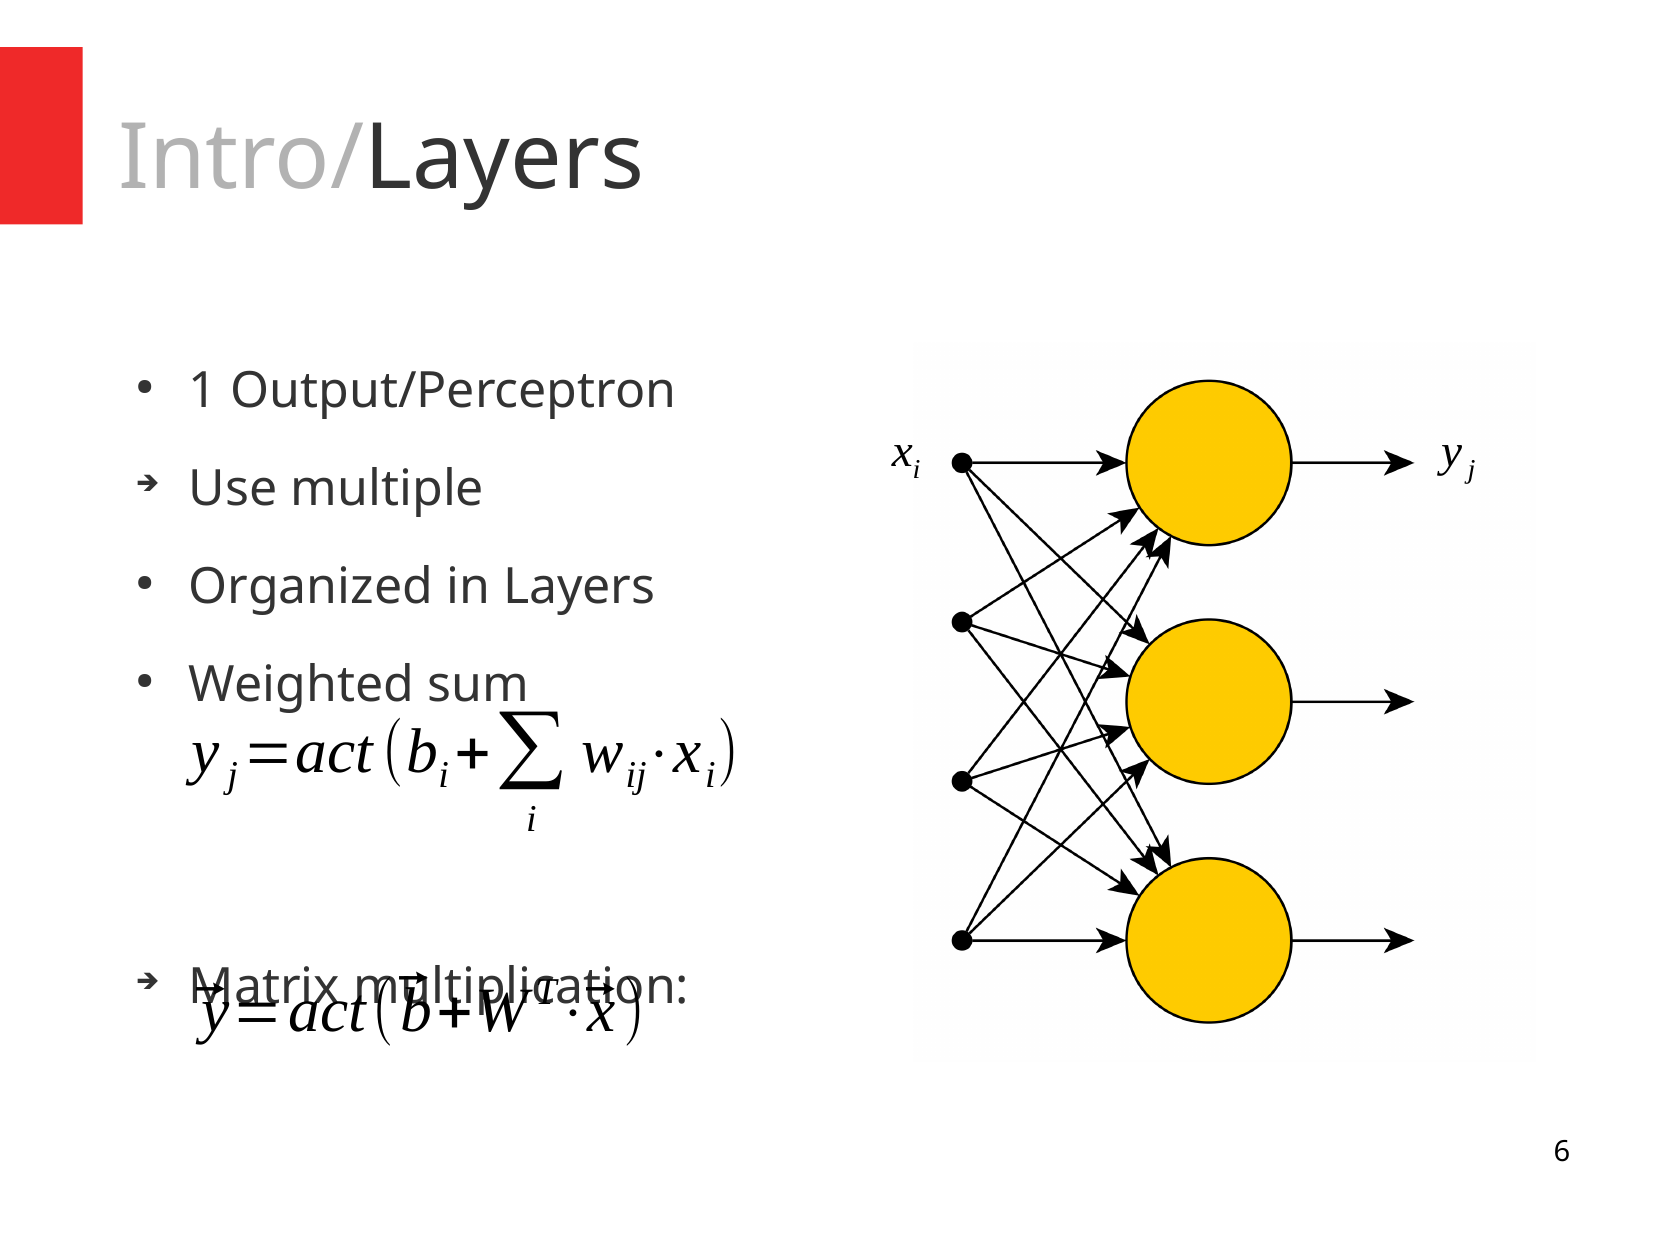

# Intro/Layers
1 Output/Perceptron
Use multiple
Organized in Layers
Weighted sum
Matrix multiplication:
6